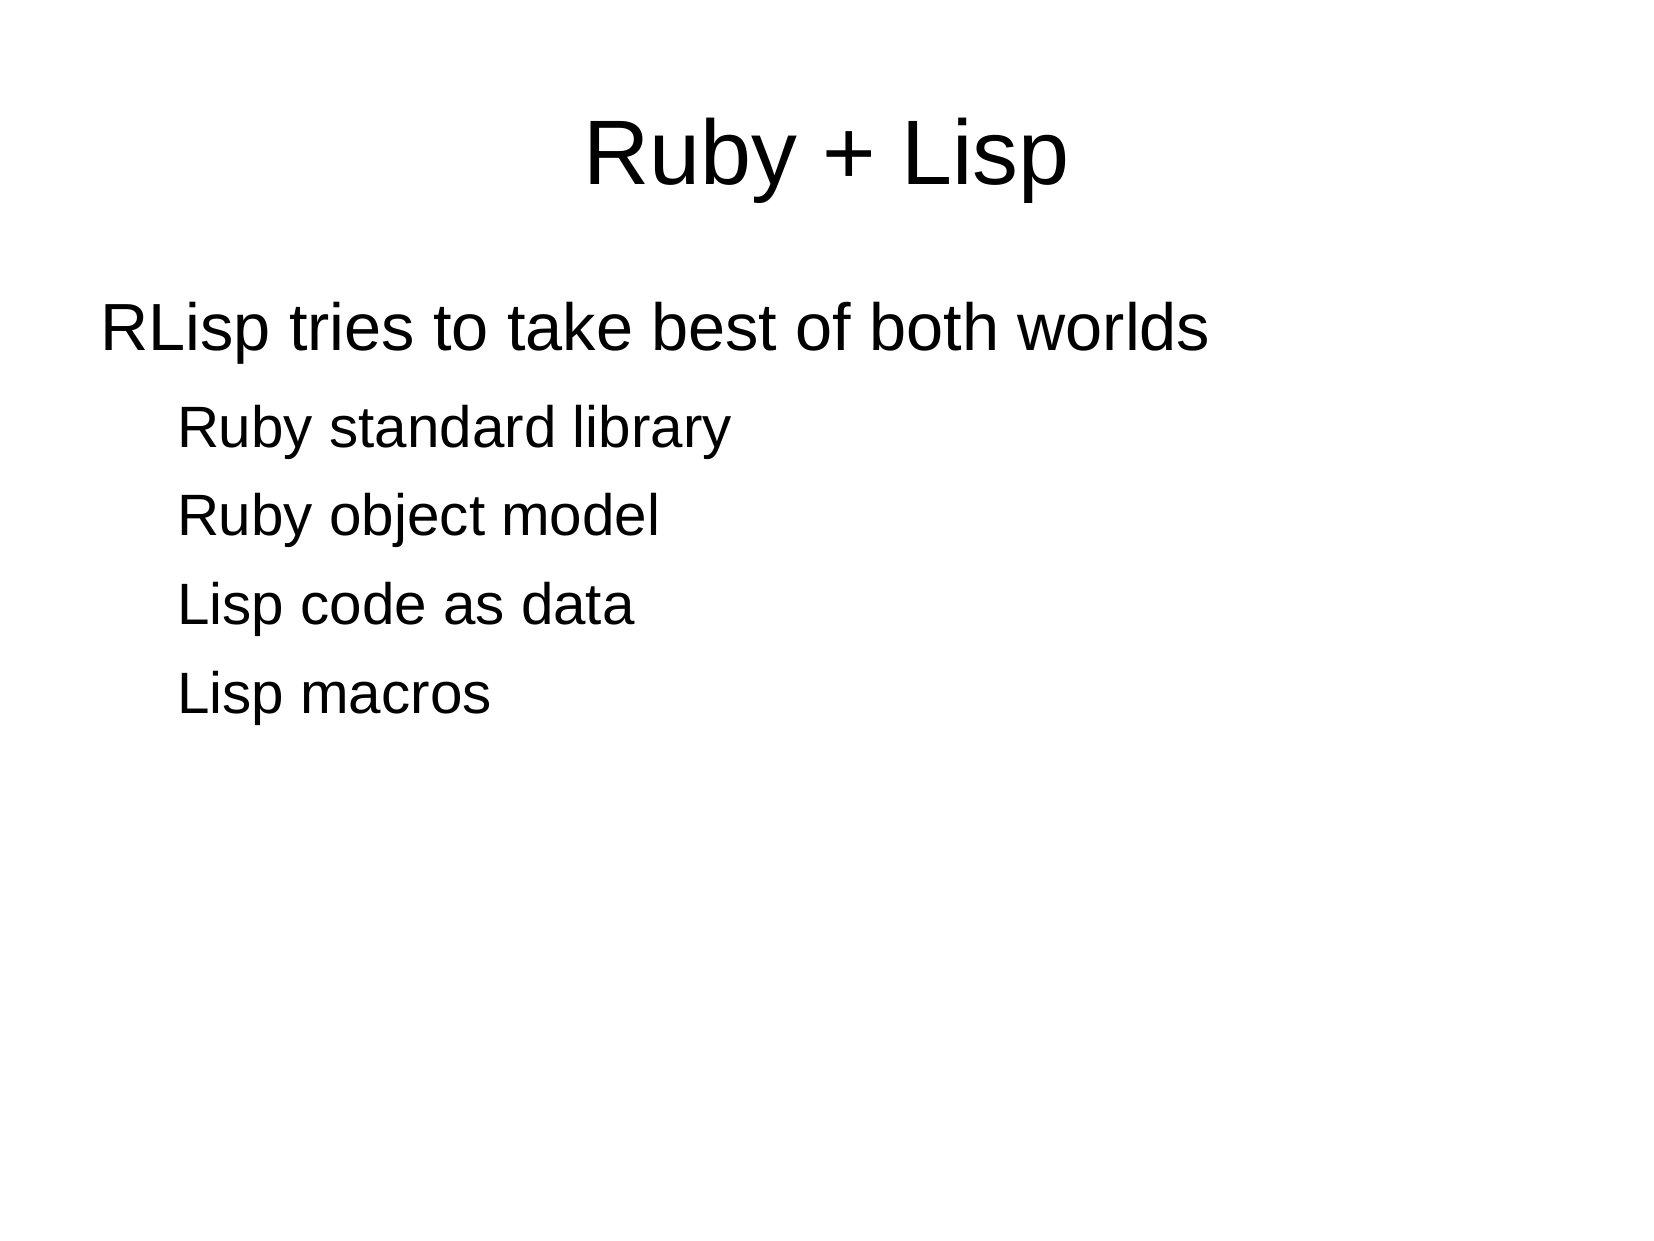

# Ruby + Lisp
RLisp tries to take best of both worlds
Ruby standard library
Ruby object model
Lisp code as data
Lisp macros